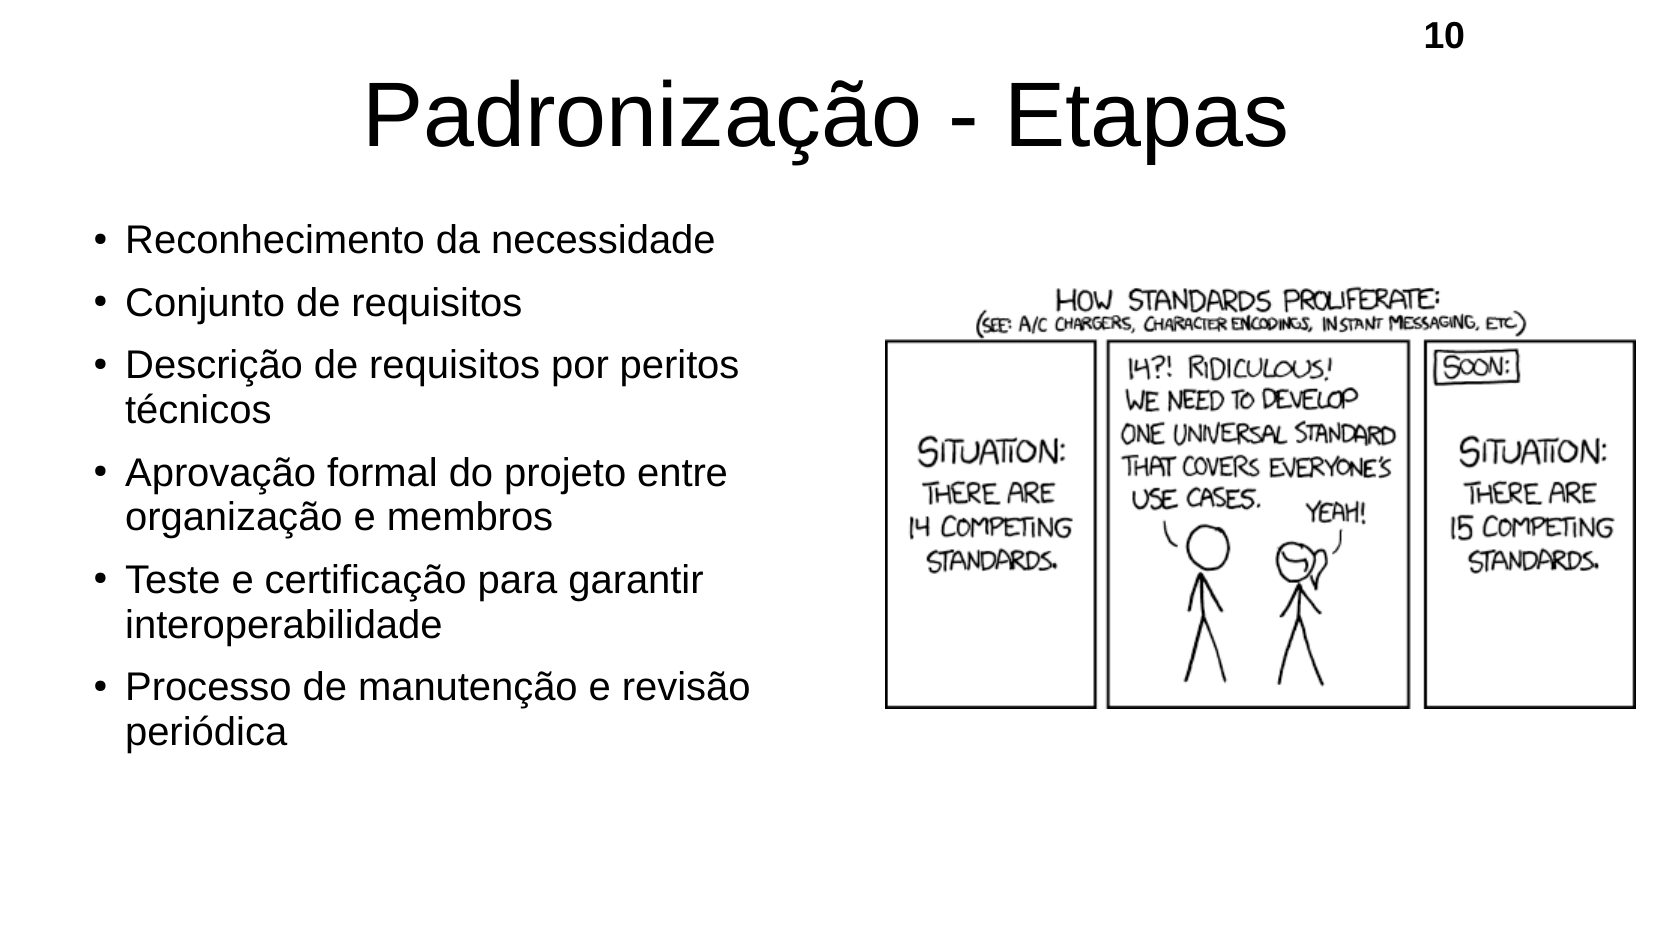

# Padronização - Etapas
Reconhecimento da necessidade
Conjunto de requisitos
Descrição de requisitos por peritos técnicos
Aprovação formal do projeto entre organização e membros
Teste e certificação para garantir interoperabilidade
Processo de manutenção e revisão periódica